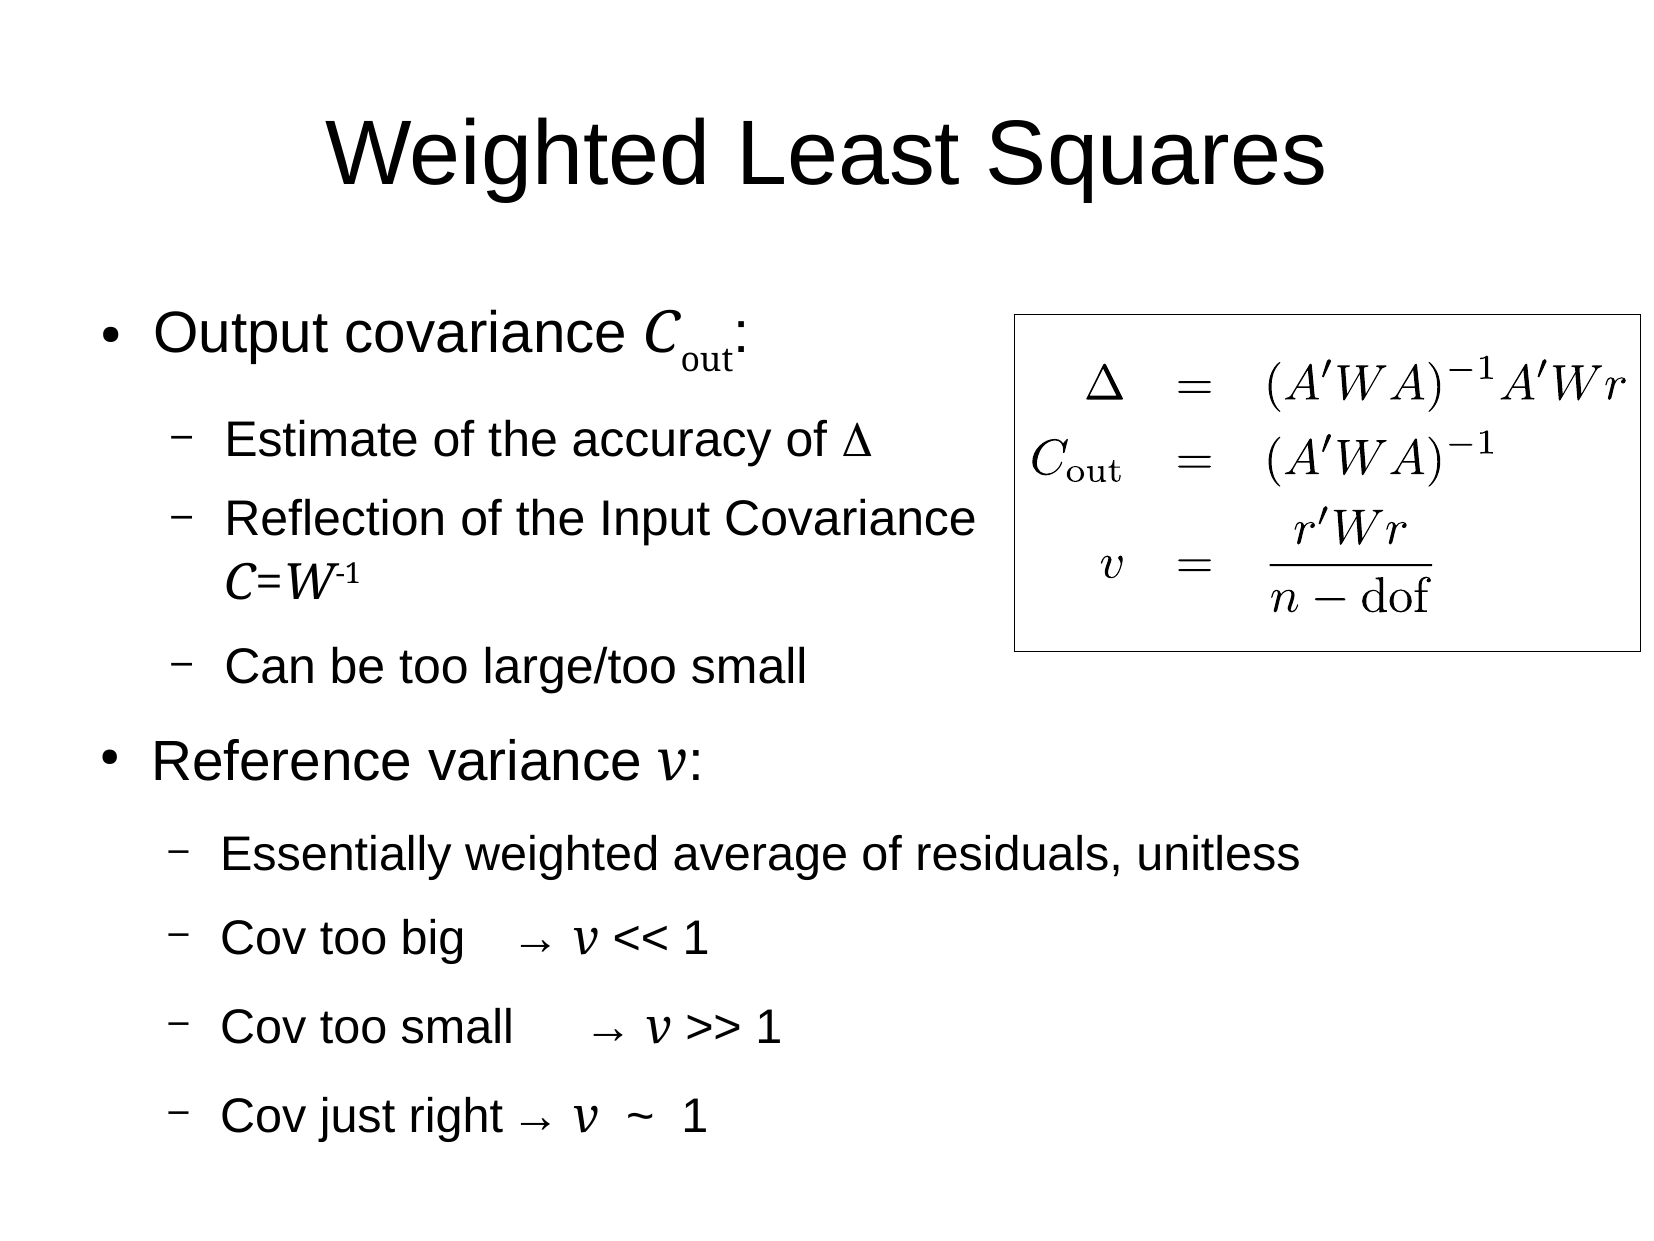

# Weighted Least Squares
Output covariance Cout:
Estimate of the accuracy of D
Reflection of the Input Covariance C=W-1
Can be too large/too small
Reference variance v:
Essentially weighted average of residuals, unitless
Cov too big		→ v << 1
Cov too small	→ v >> 1
Cov just right		→ v ~ 1